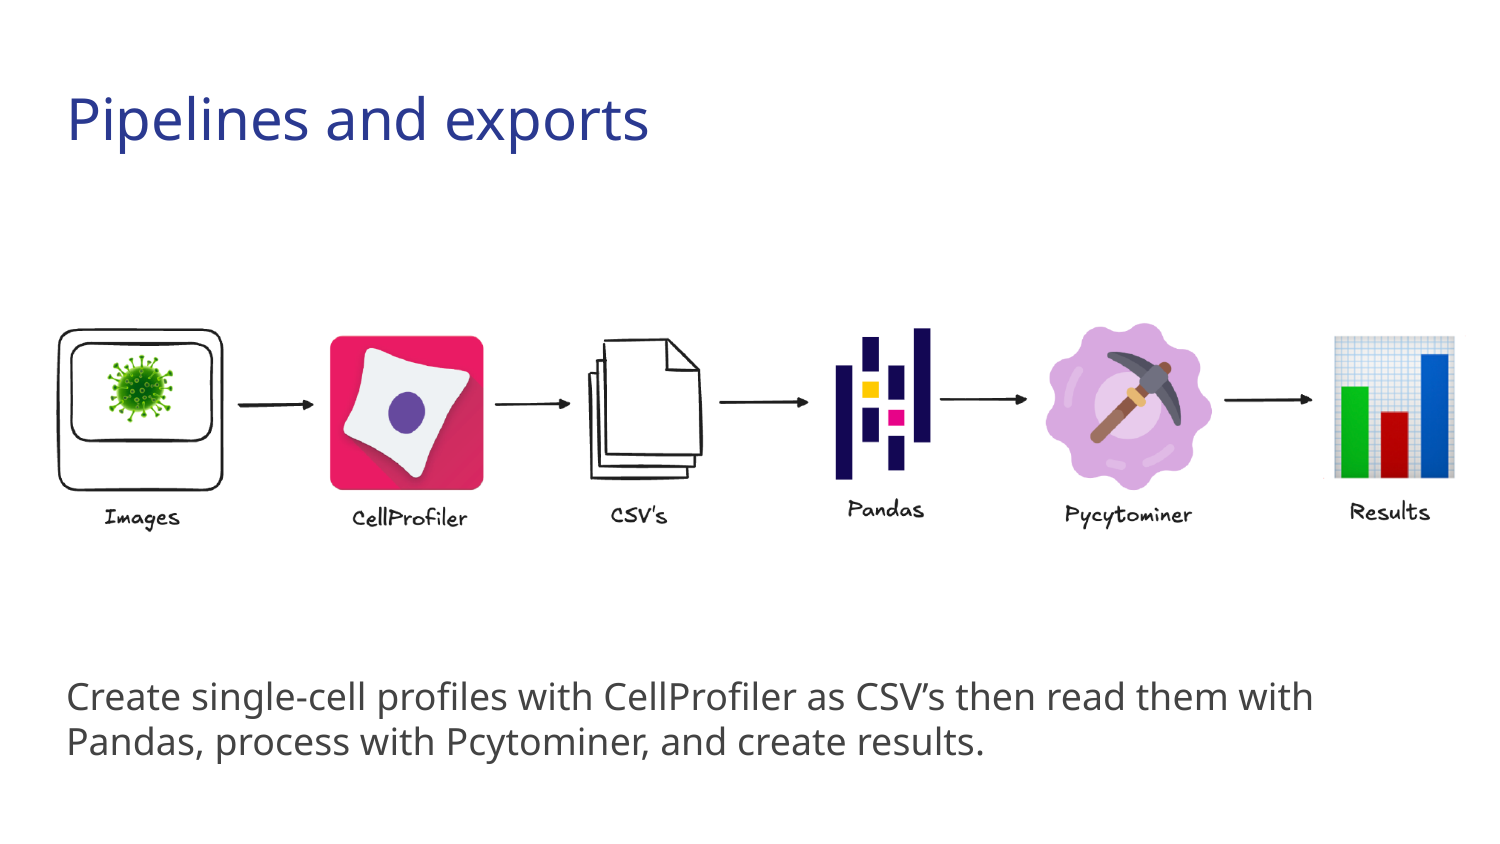

# Pipelines and exports
Create single-cell profiles with CellProfiler as CSV’s then read them with Pandas, process with Pcytominer, and create results.